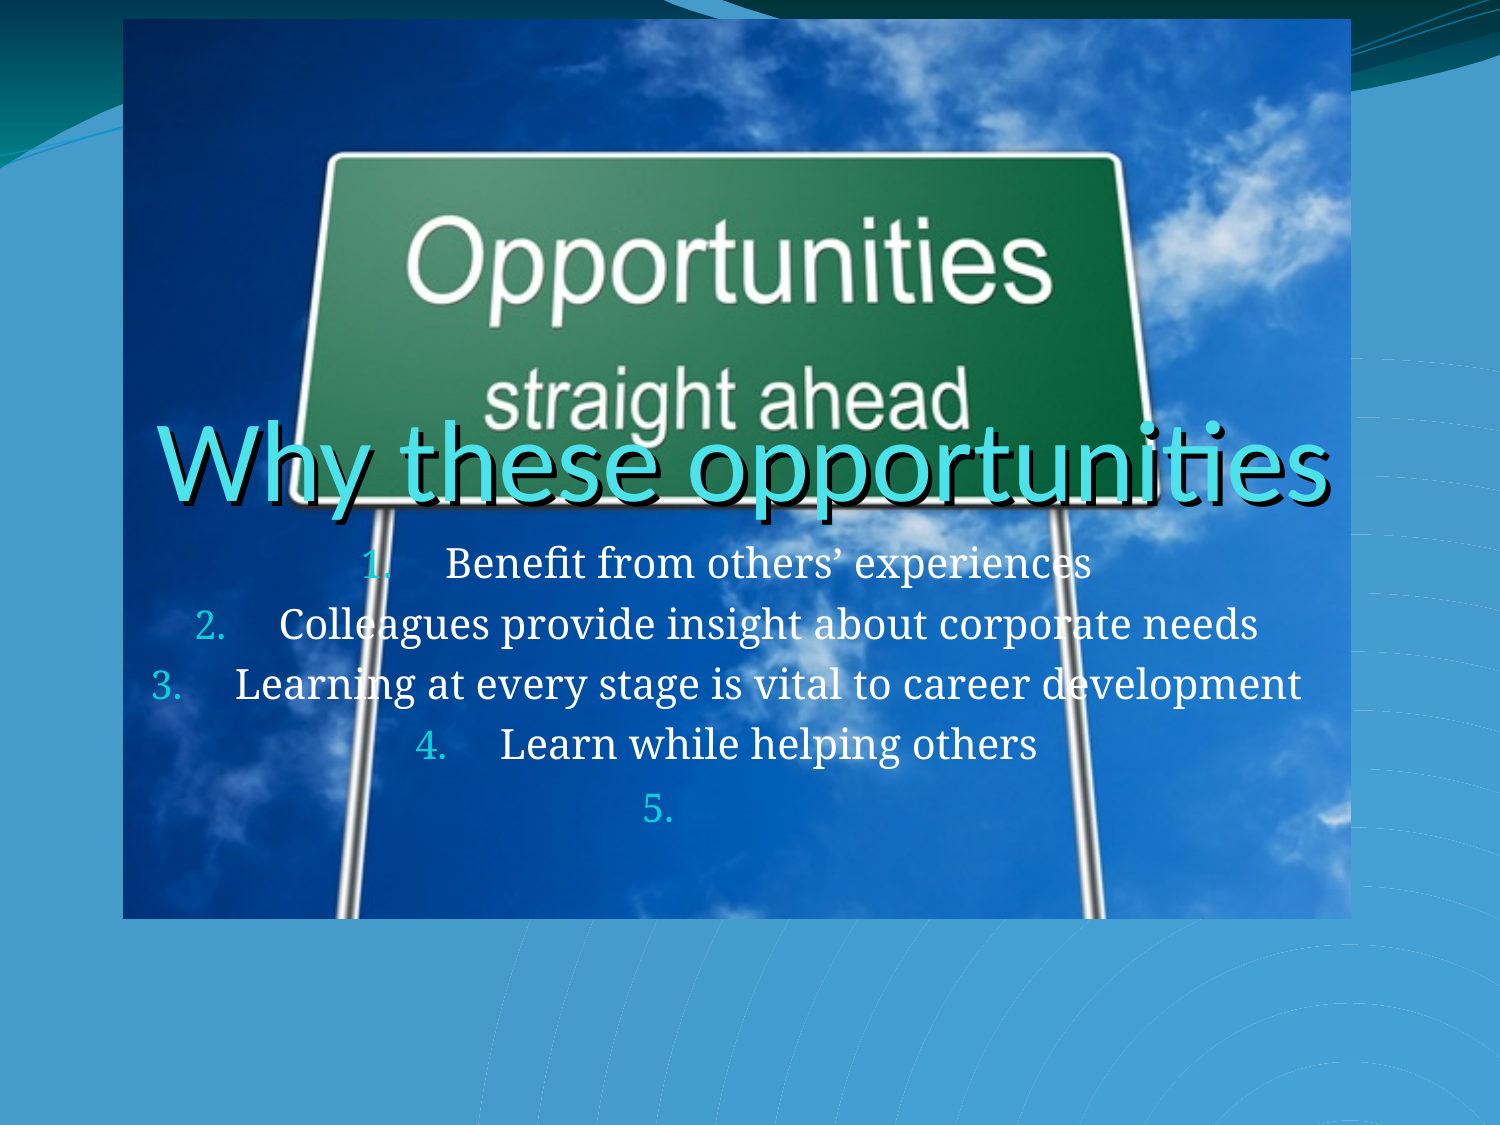

# Why these opportunities
Benefit from others’ experiences
Colleagues provide insight about corporate needs
Learning at every stage is vital to career development
Learn while helping others